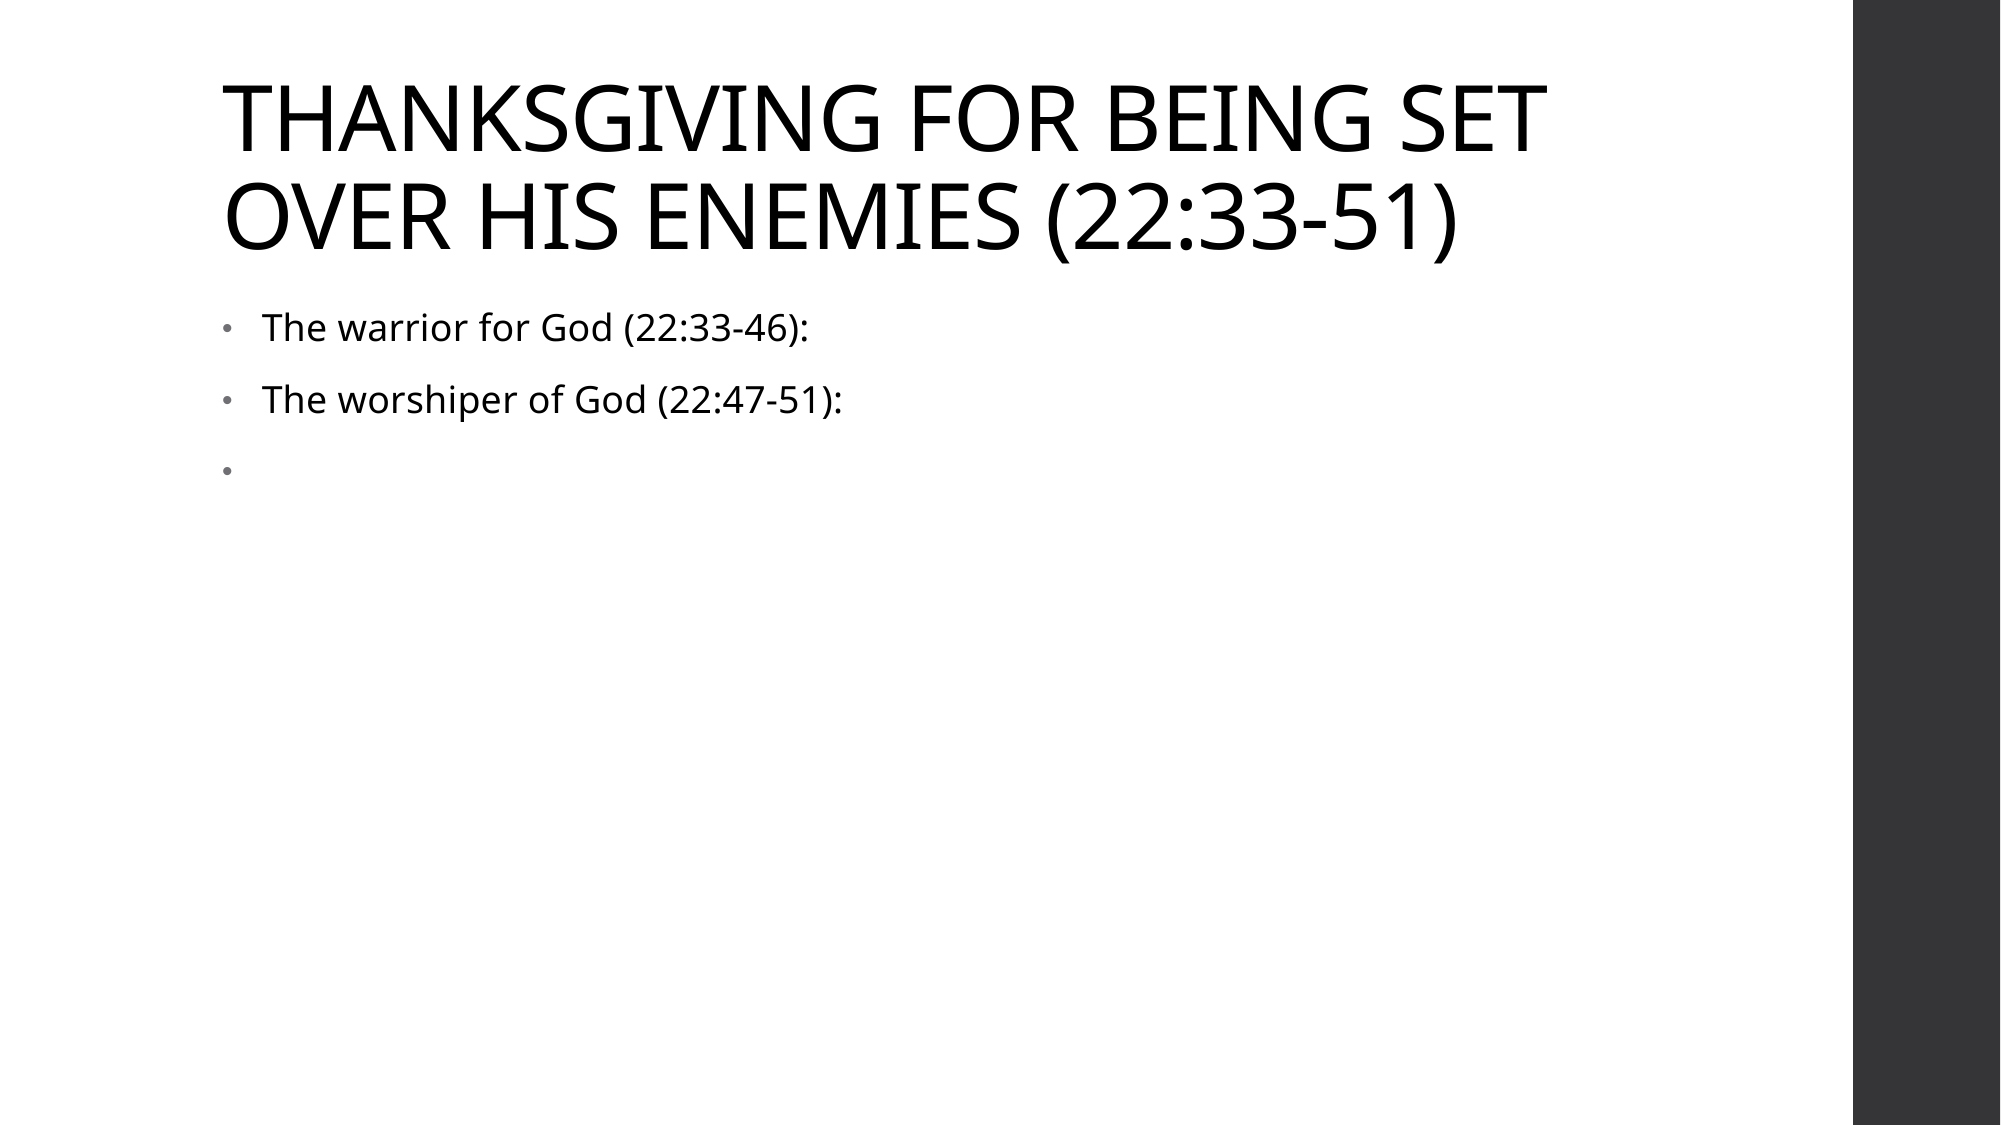

# THANKSGIVING FOR BEING SET OVER HIS ENEMIES (22:33-51)
 The warrior for God (22:33-46):
 The worshiper of God (22:47-51):